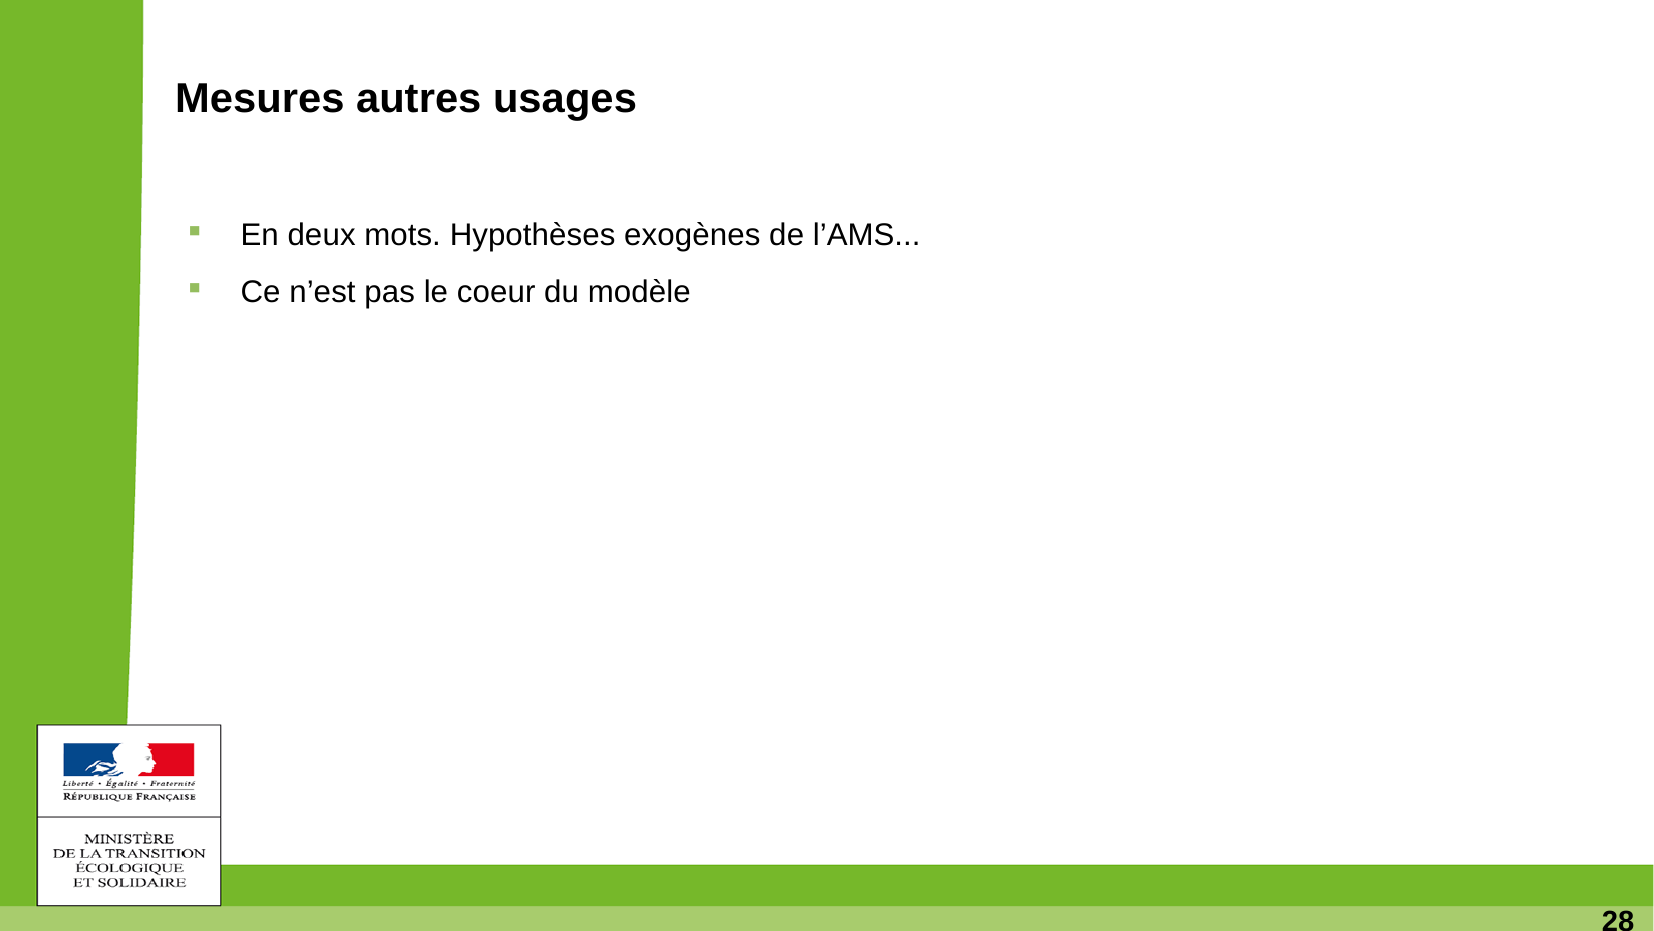

Mesures autres usages
# En deux mots. Hypothèses exogènes de l’AMS...
Ce n’est pas le coeur du modèle